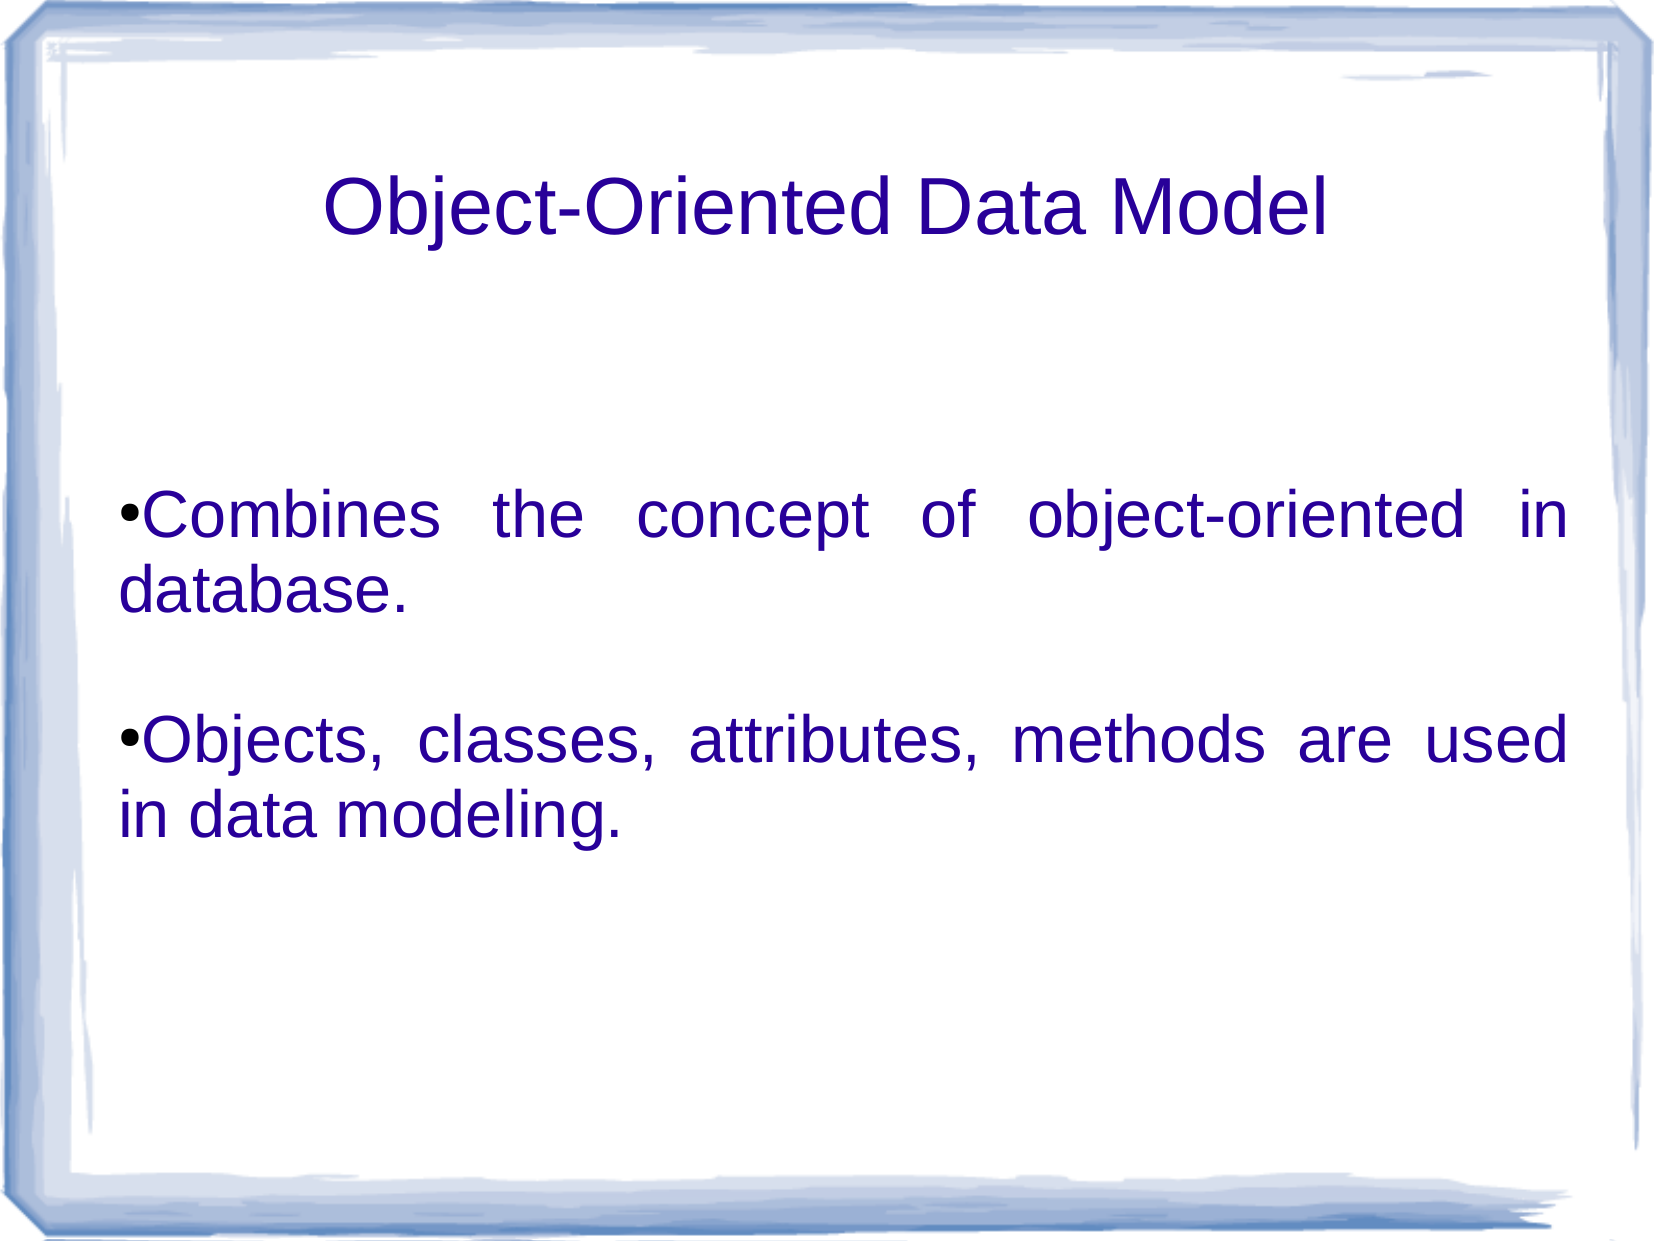

# Object-Oriented Data Model
Combines the concept of object-oriented in database.
Objects, classes, attributes, methods are used in data modeling.